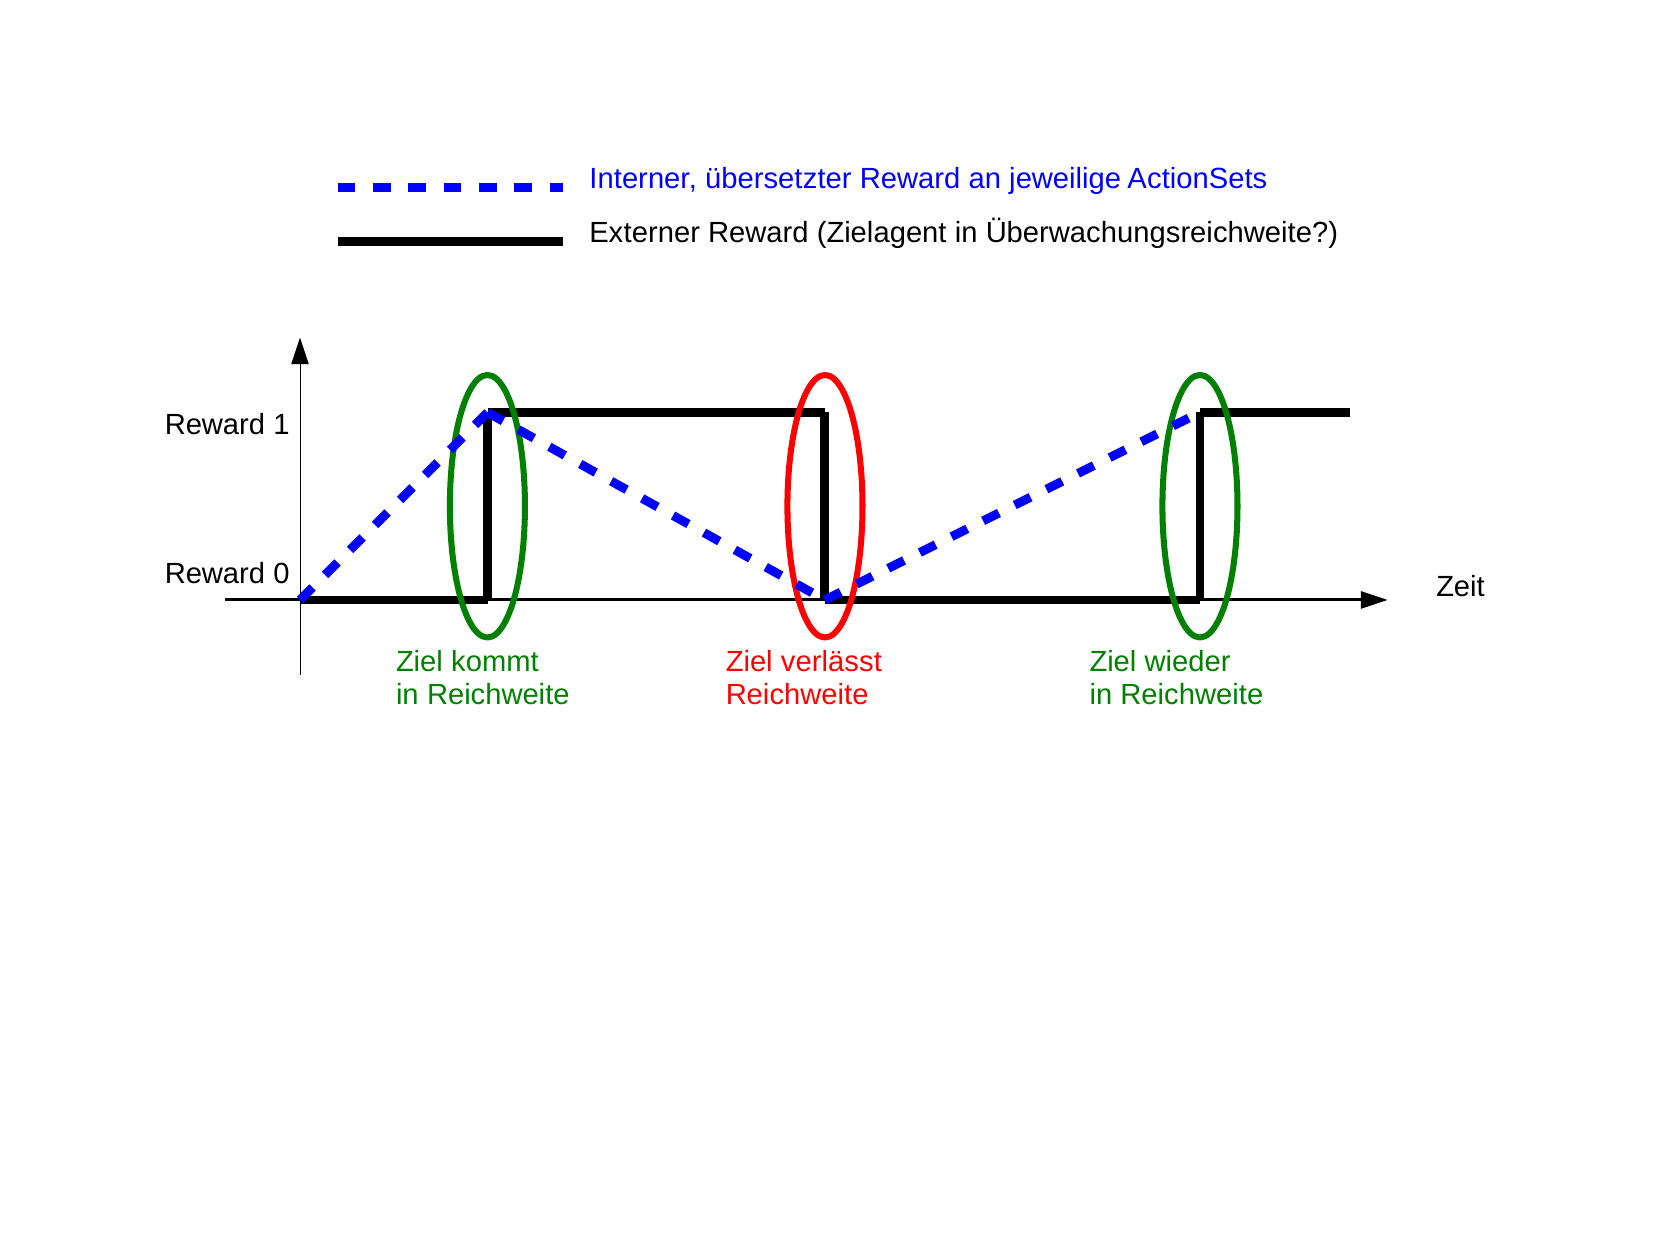

Interner, übersetzter Reward an jeweilige ActionSets
Externer Reward (Zielagent in Überwachungsreichweite?)
Reward 1
Reward 0
Zeit
Ziel kommt
in Reichweite
Ziel verlässt
Reichweite
Ziel wieder
in Reichweite